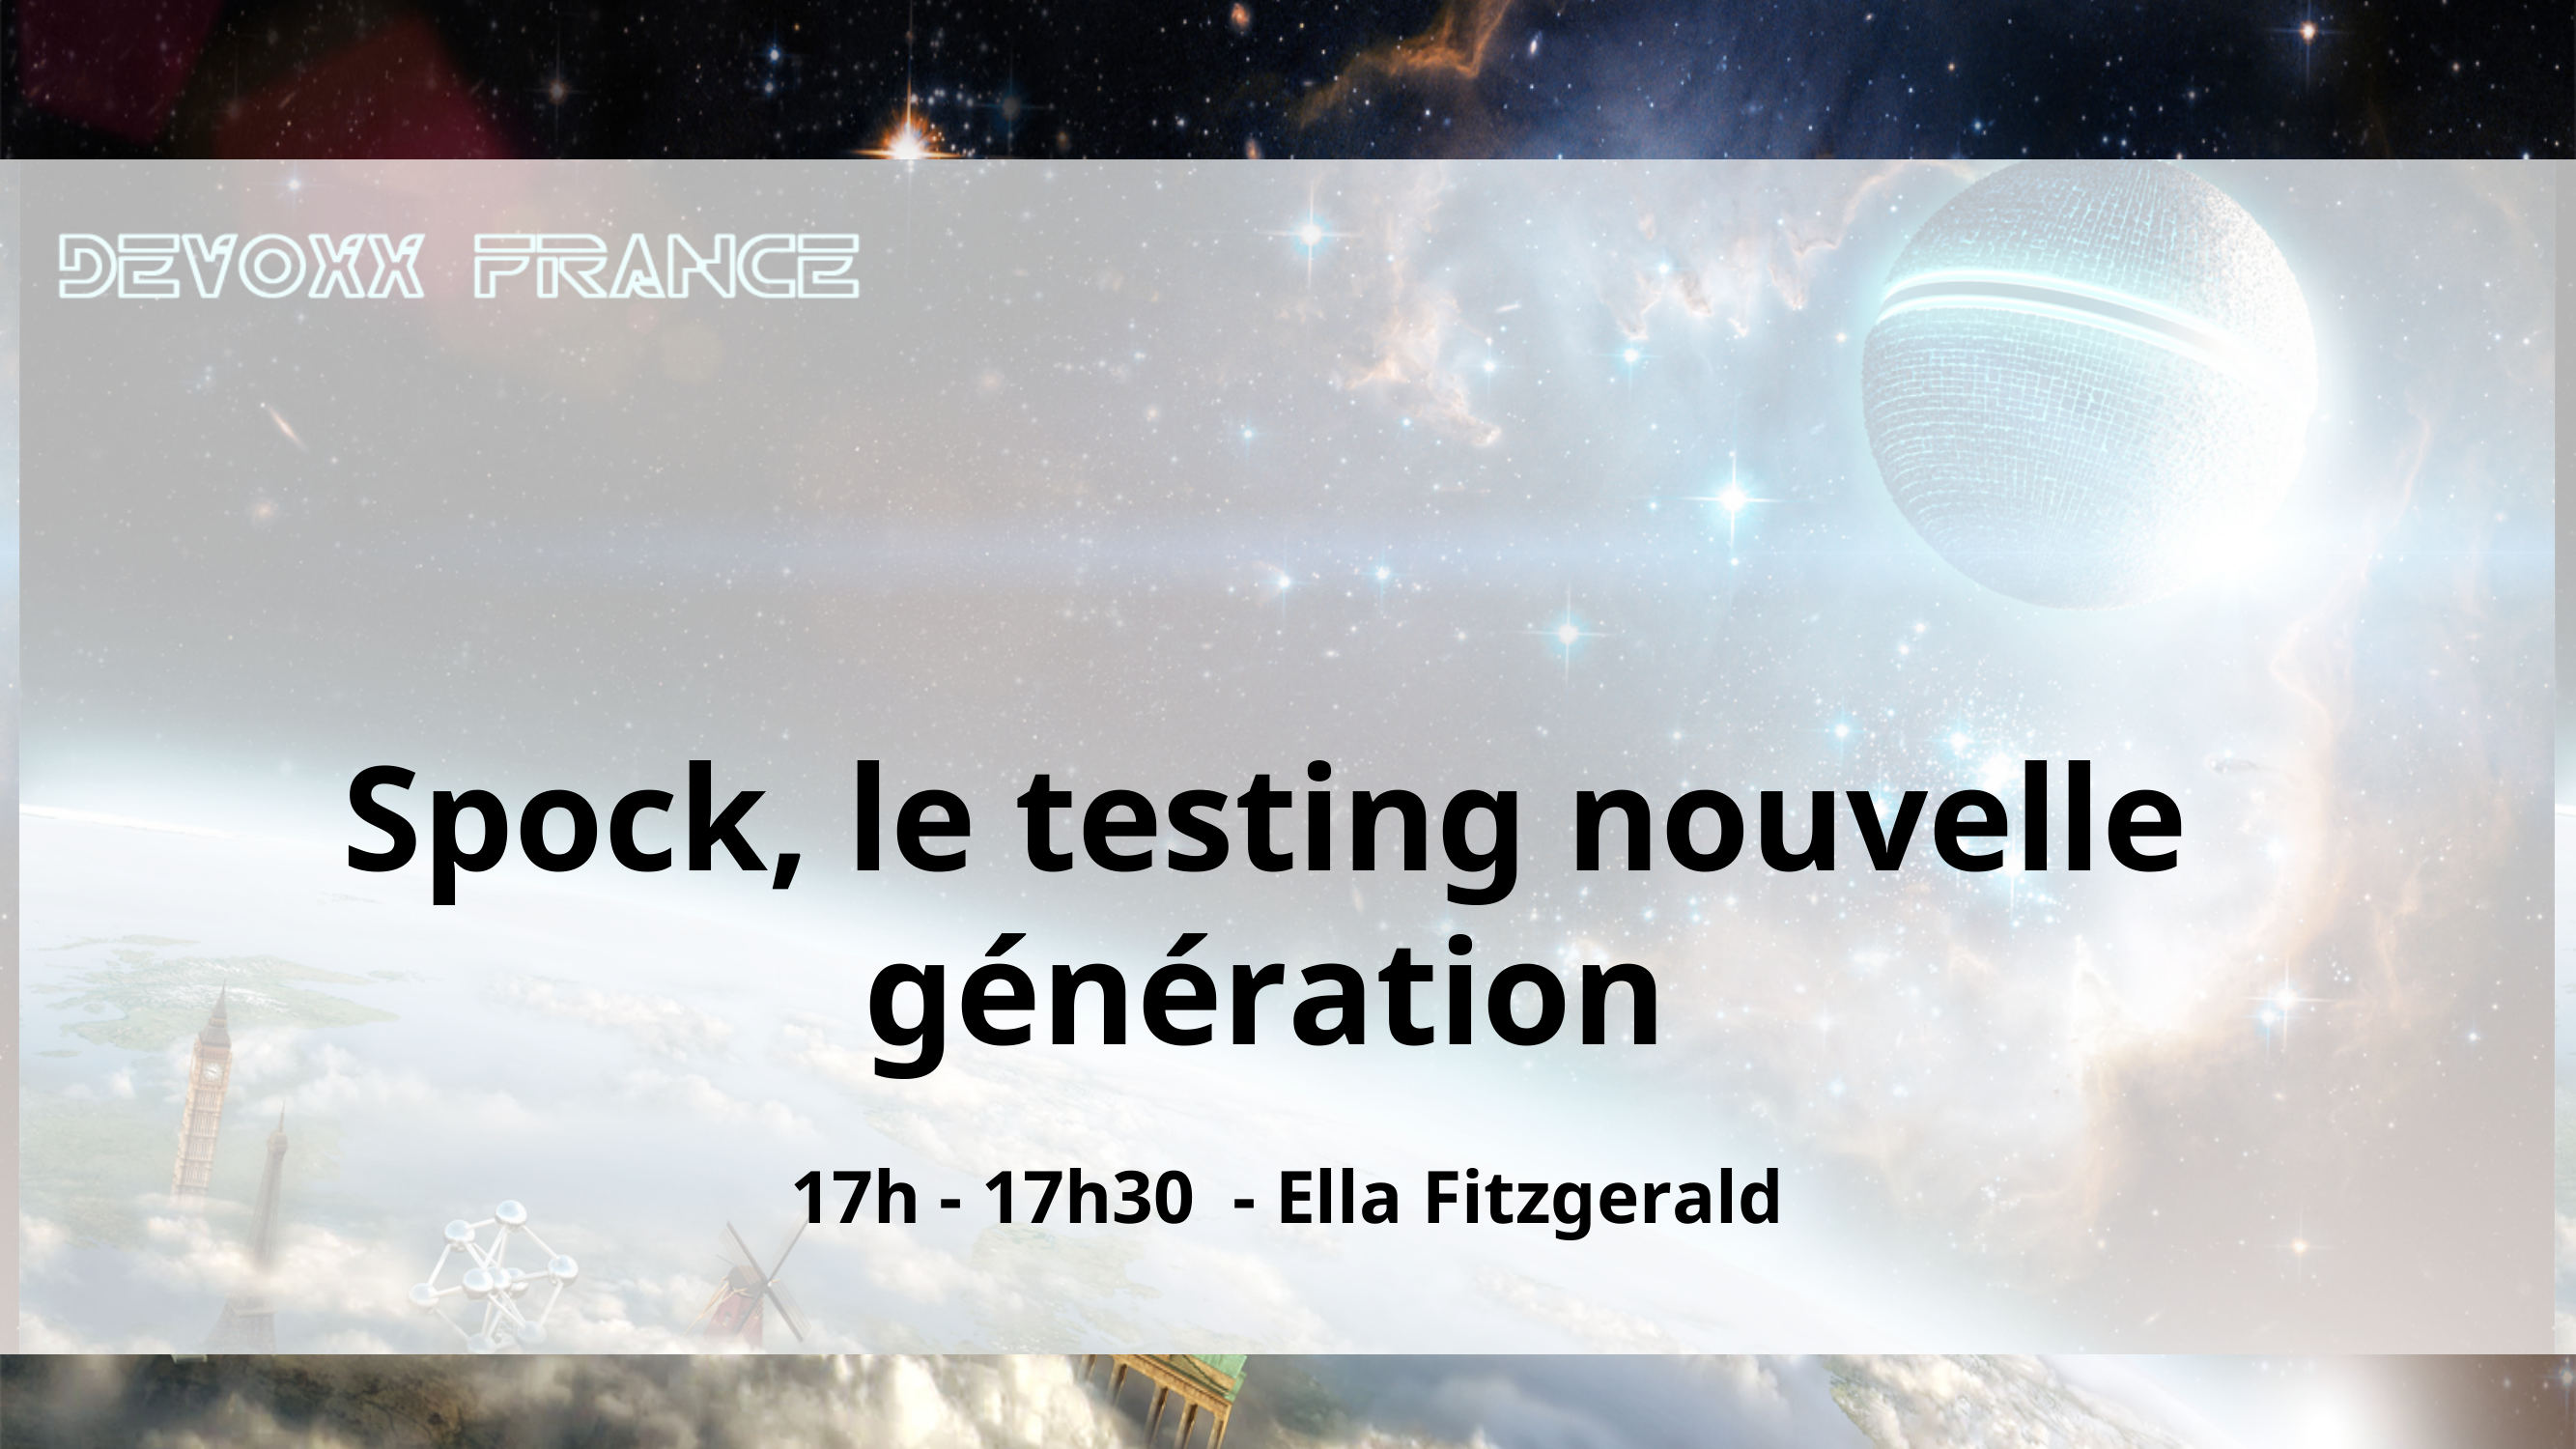

Spock, le testing nouvelle génération
17h - 17h30 - Ella Fitzgerald